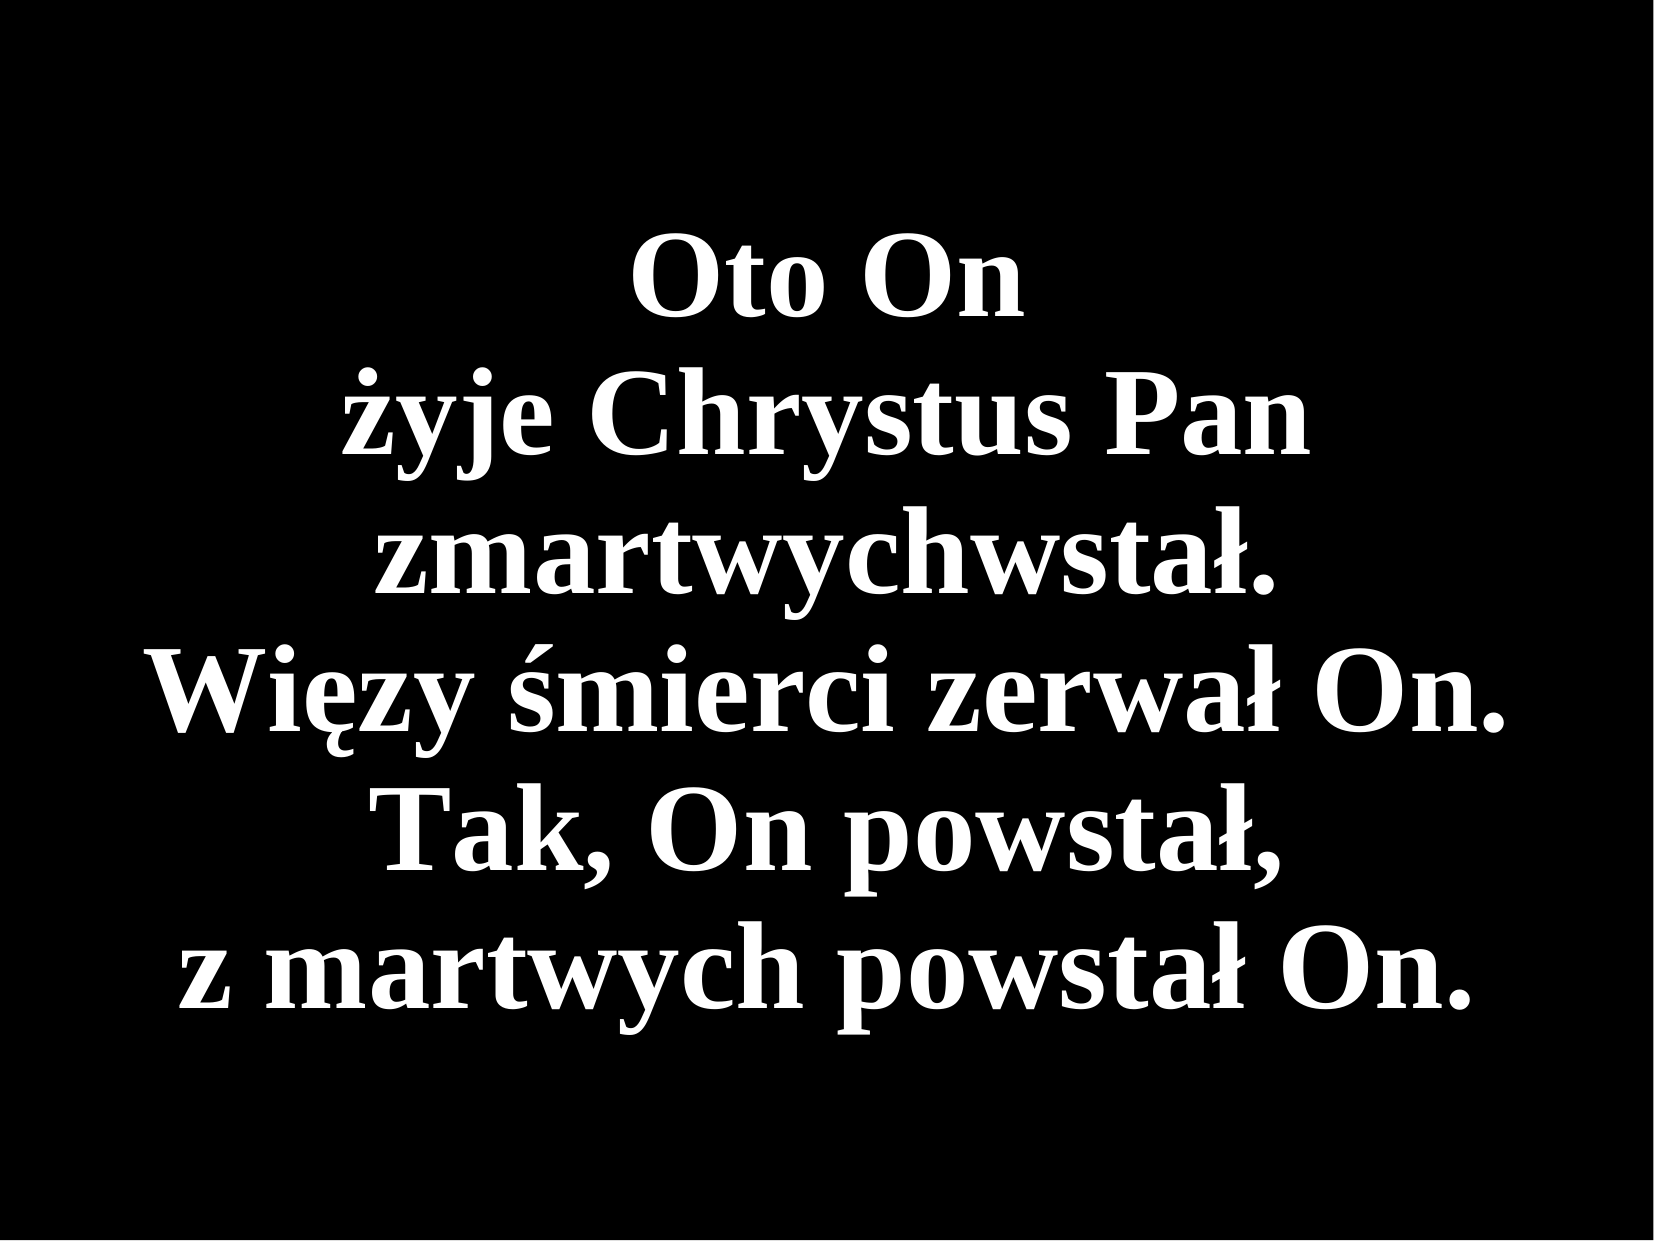

# Oto On żyje Chrystus Pan zmartwychwstał. Więzy śmierci zerwał On. Tak, On powstał, z martwych powstał On.